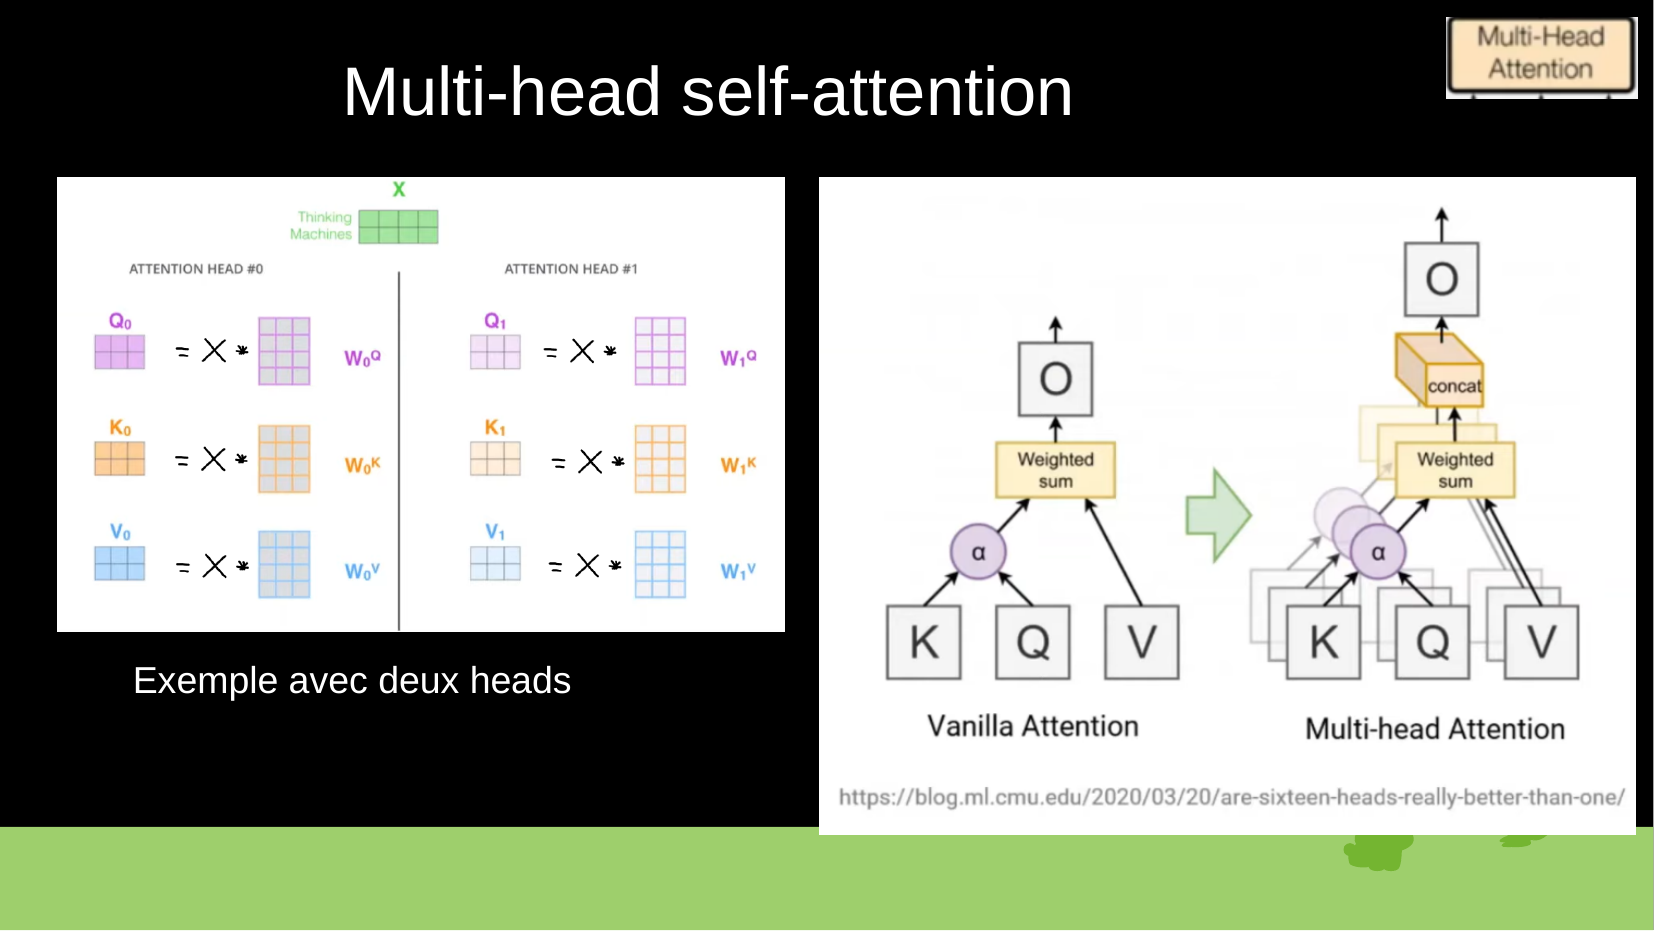

# Multi-head self-attention
512
Exemple avec deux heads